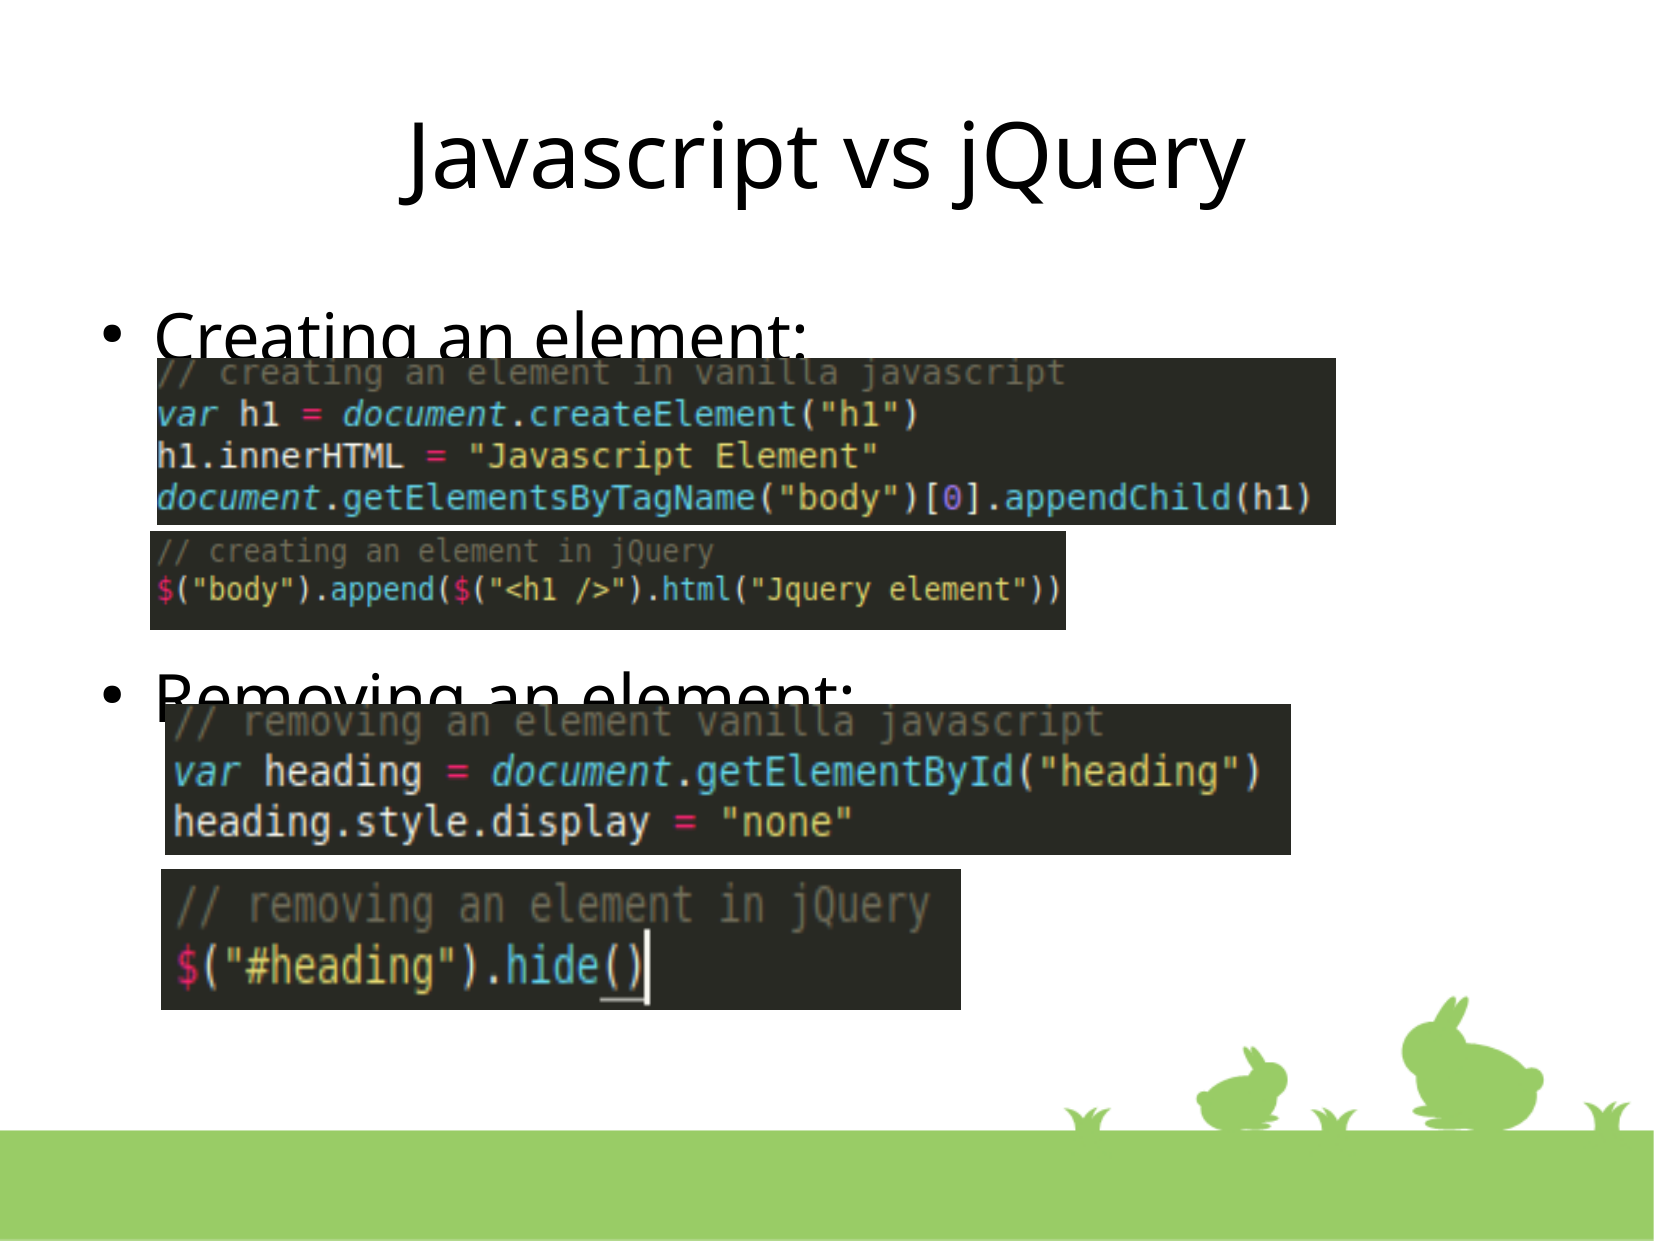

# Javascript vs jQuery
Creating an element:
Removing an element: